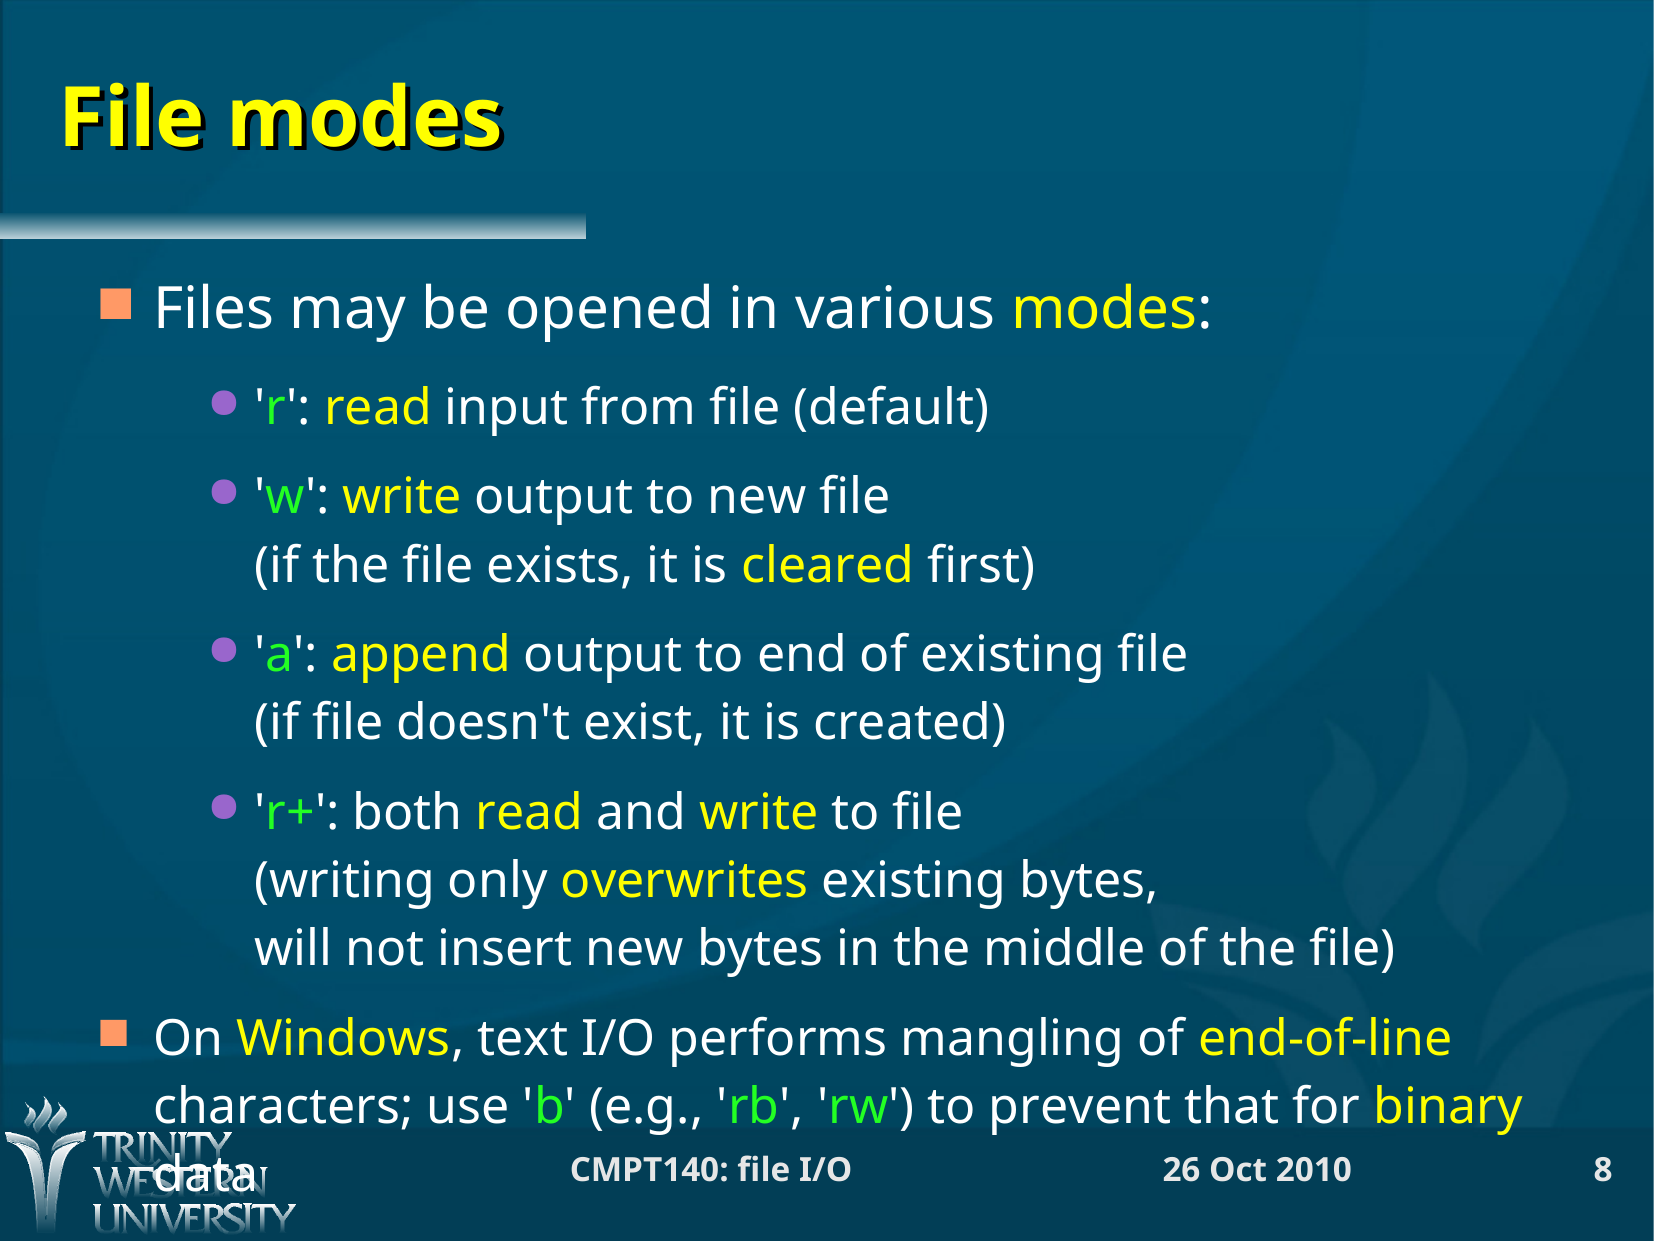

# File modes
Files may be opened in various modes:
'r': read input from file (default)
'w': write output to new file
(if the file exists, it is cleared first)
'a': append output to end of existing file
(if file doesn't exist, it is created)
'r+': both read and write to file
(writing only overwrites existing bytes,
will not insert new bytes in the middle of the file)
On Windows, text I/O performs mangling of end-of-line characters; use 'b' (e.g., 'rb', 'rw') to prevent that for binary data
CMPT140: file I/O
26 Oct 2010
8